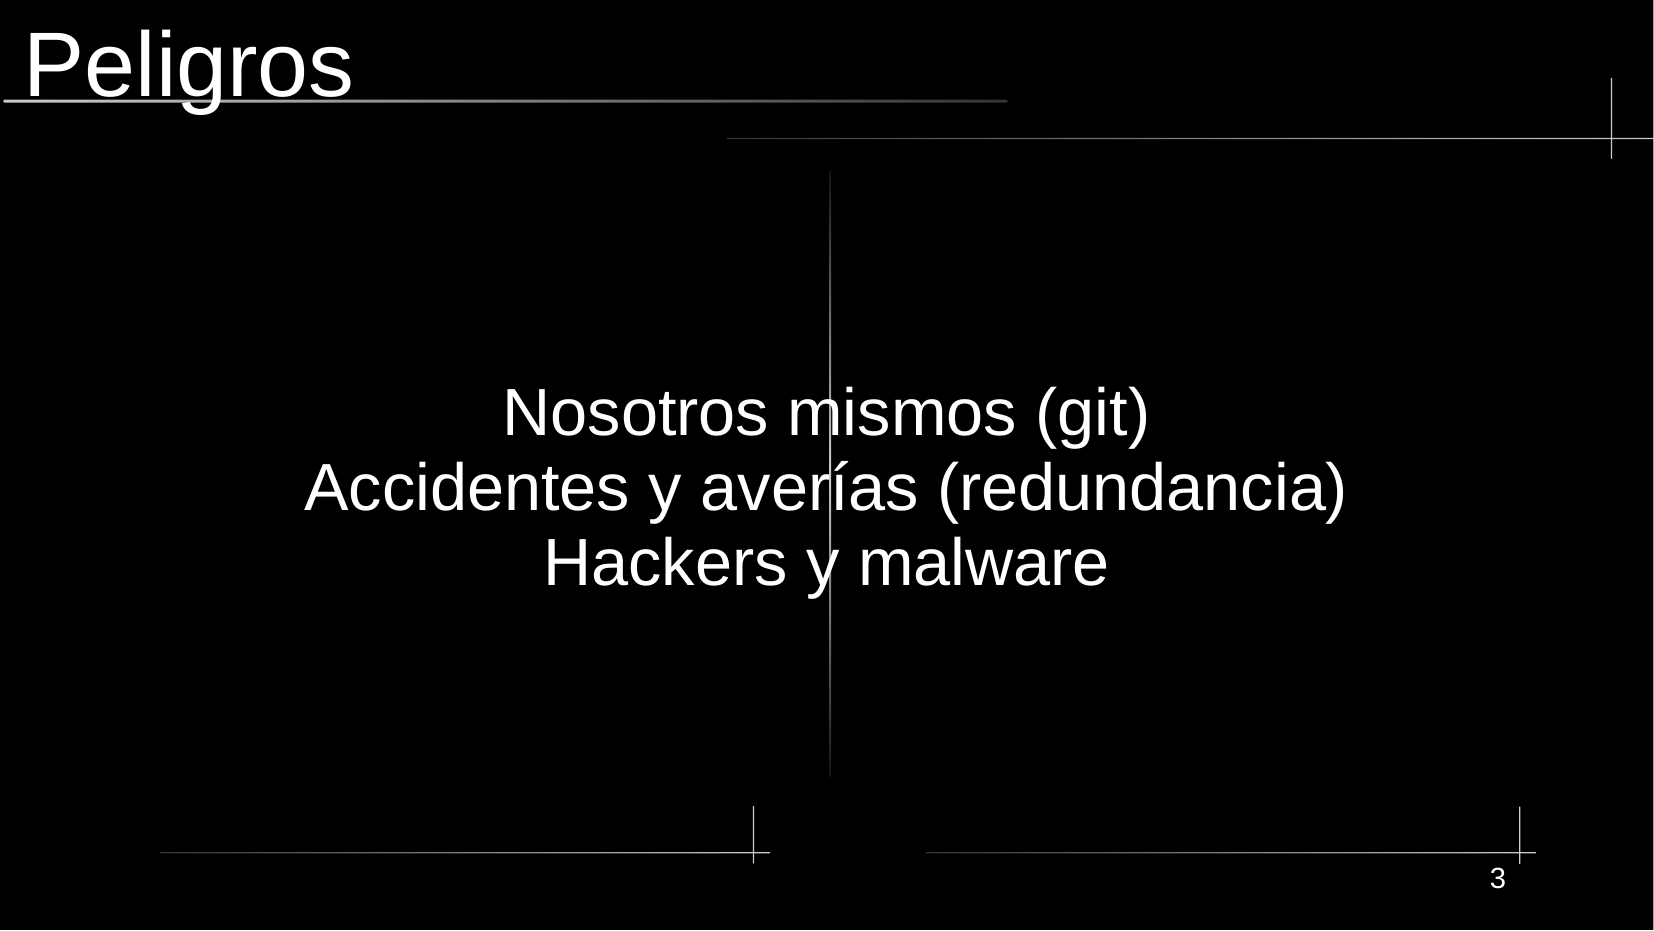

# Peligros
Nosotros mismos (git)
Accidentes y averías (redundancia)
Hackers y malware
3